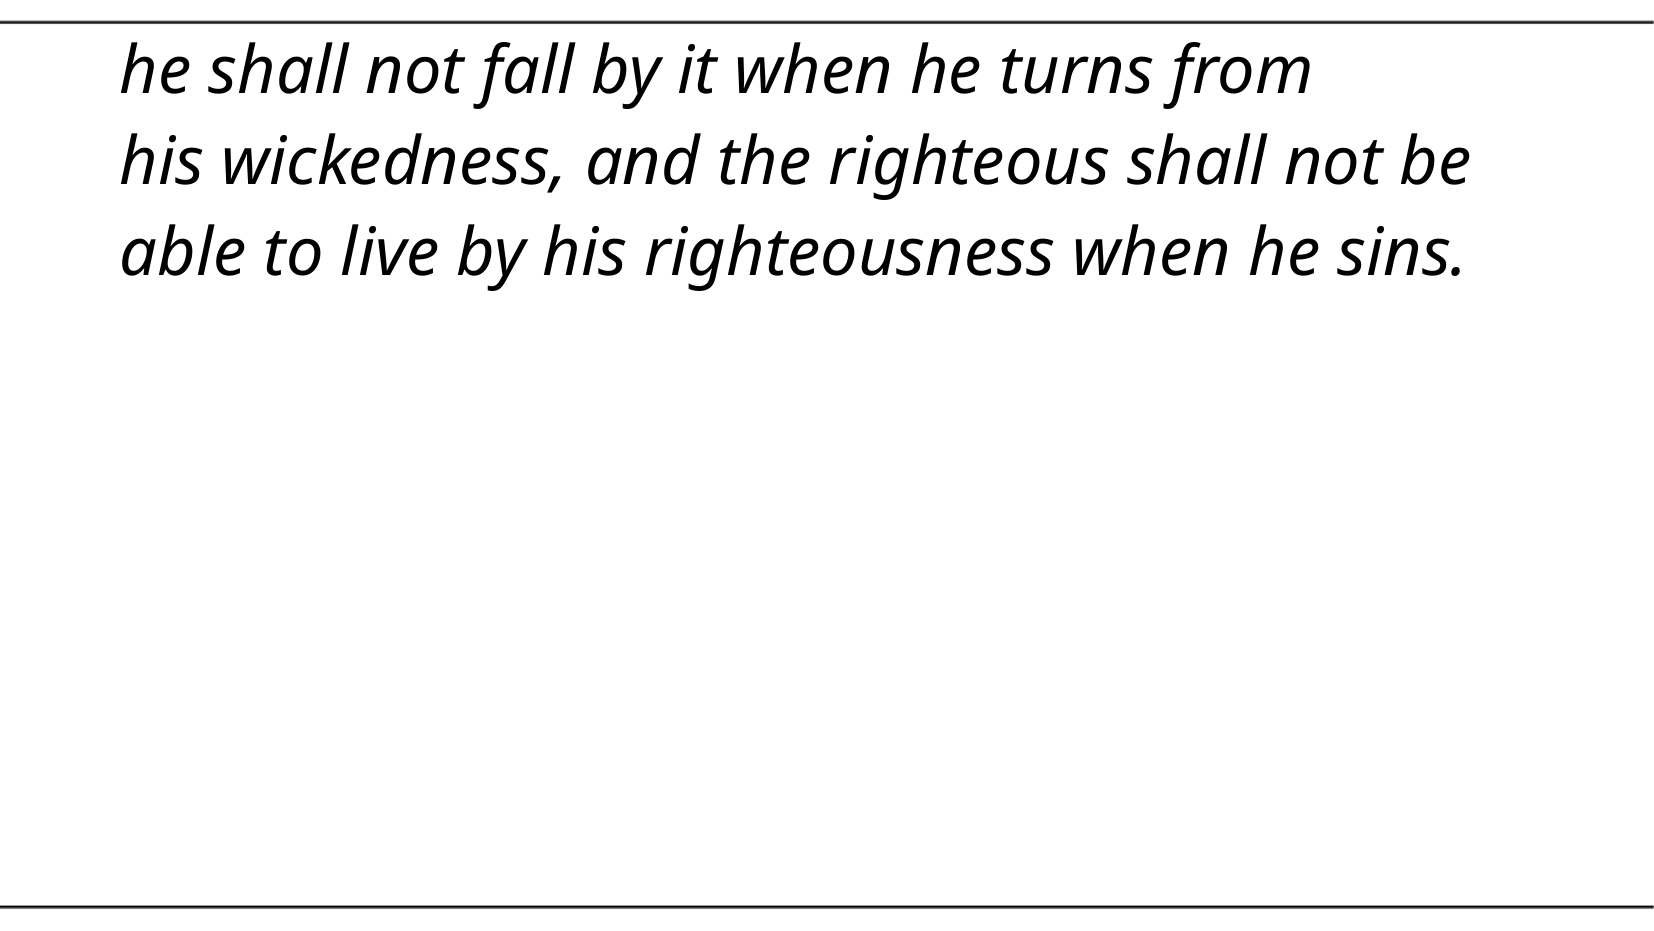

he shall not fall by it when he turns from
his wickedness, and the righteous shall not be able to live by his righteousness when he sins.